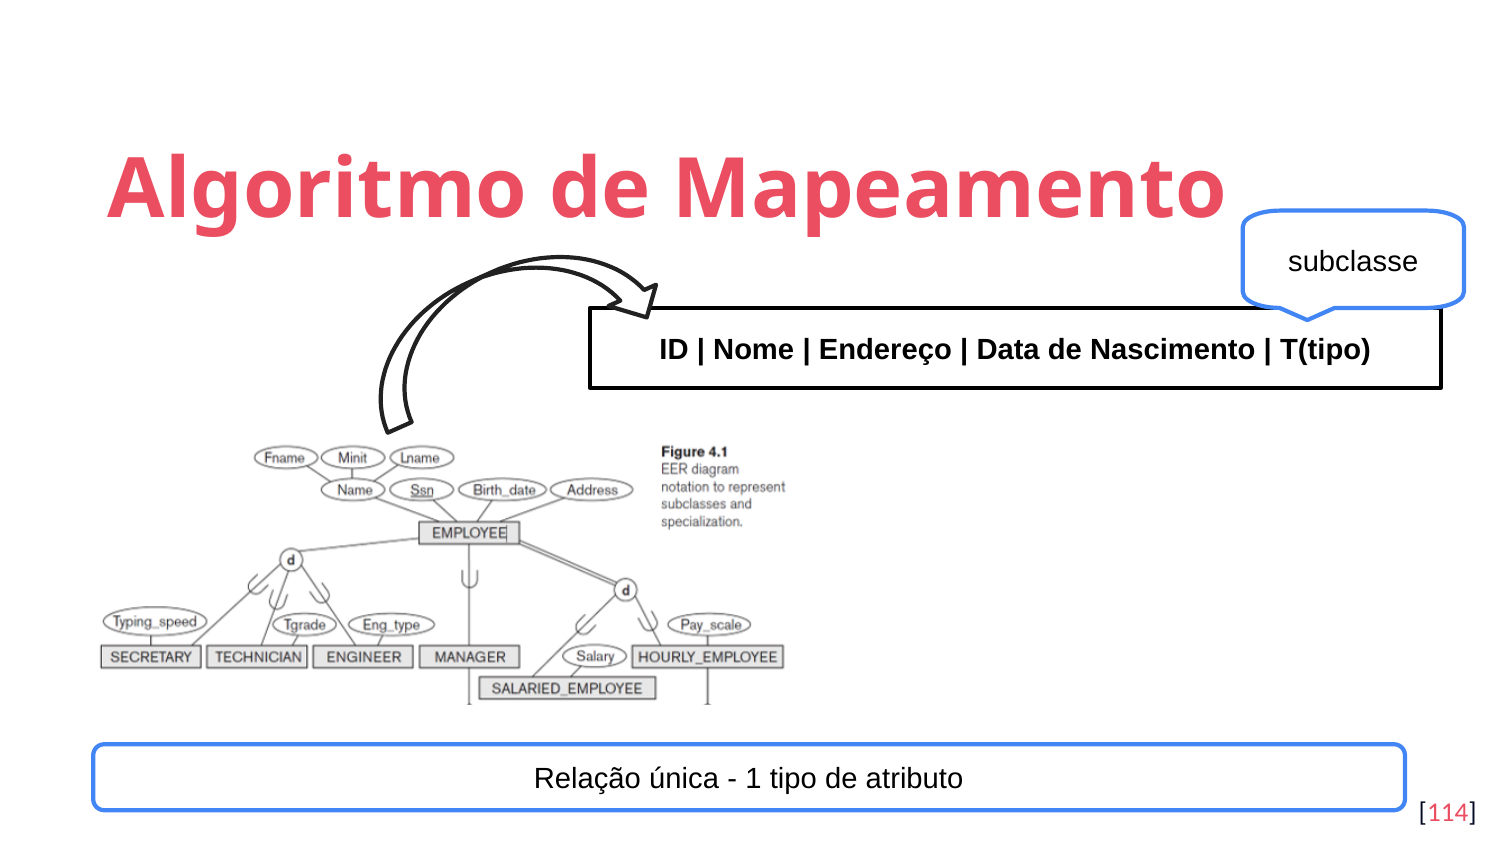

Algoritmo de Mapeamento
subclasse
ID | Nome | Endereço | Data de Nascimento | T(tipo)
Relação única - 1 tipo de atributo